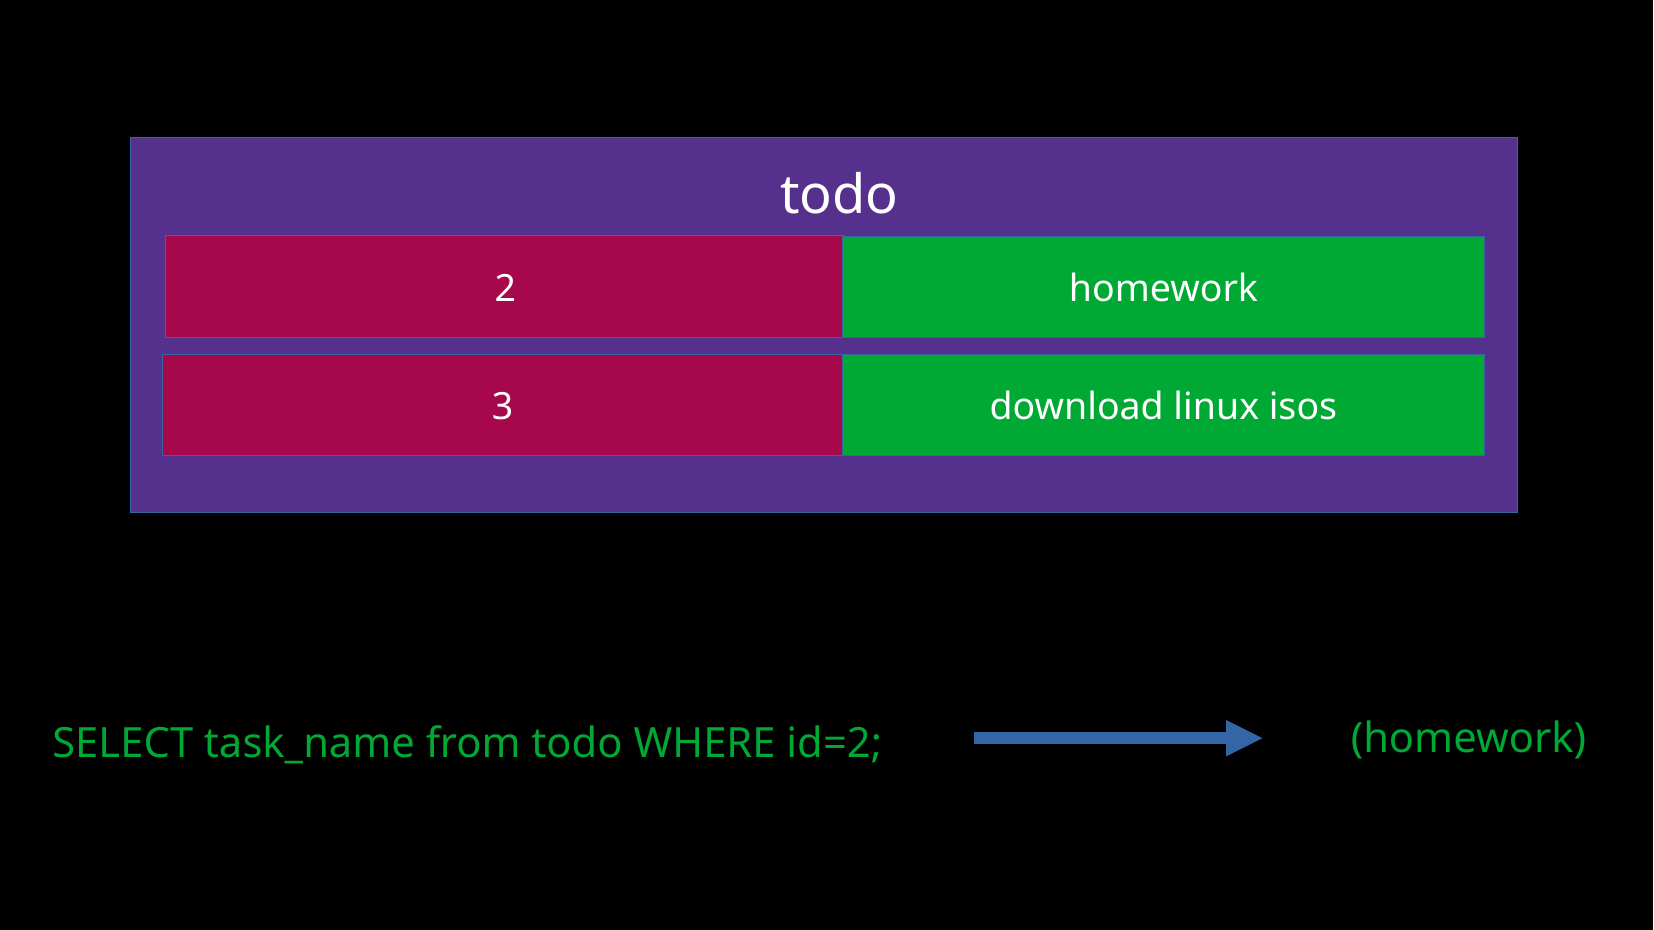

todo
2
homework
3
download linux isos
(homework)
SELECT task_name from todo WHERE id=2;